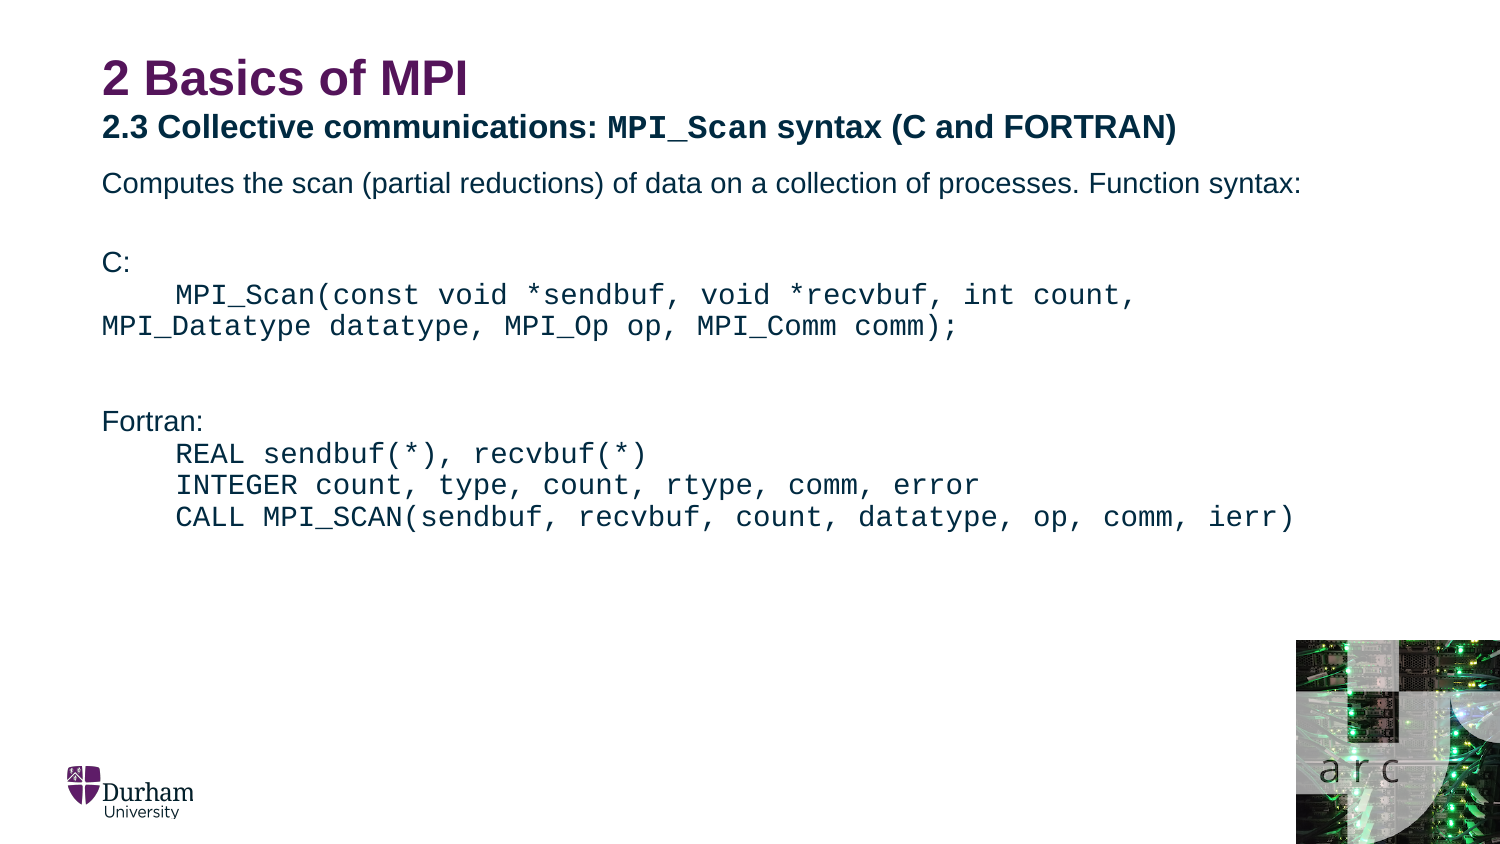

# 2 Basics of MPI 2.3 Collective communications: MPI_Scan syntax (C and FORTRAN)
Computes the scan (partial reductions) of data on a collection of processes. Function syntax:
C:
	MPI_Scan(const void *sendbuf, void *recvbuf, int count, MPI_Datatype datatype, MPI_Op op, MPI_Comm comm);
Fortran:
	REAL sendbuf(*), recvbuf(*)
	INTEGER count, type, count, rtype, comm, error
	CALL MPI_SCAN(sendbuf, recvbuf, count, datatype, op, comm, ierr)